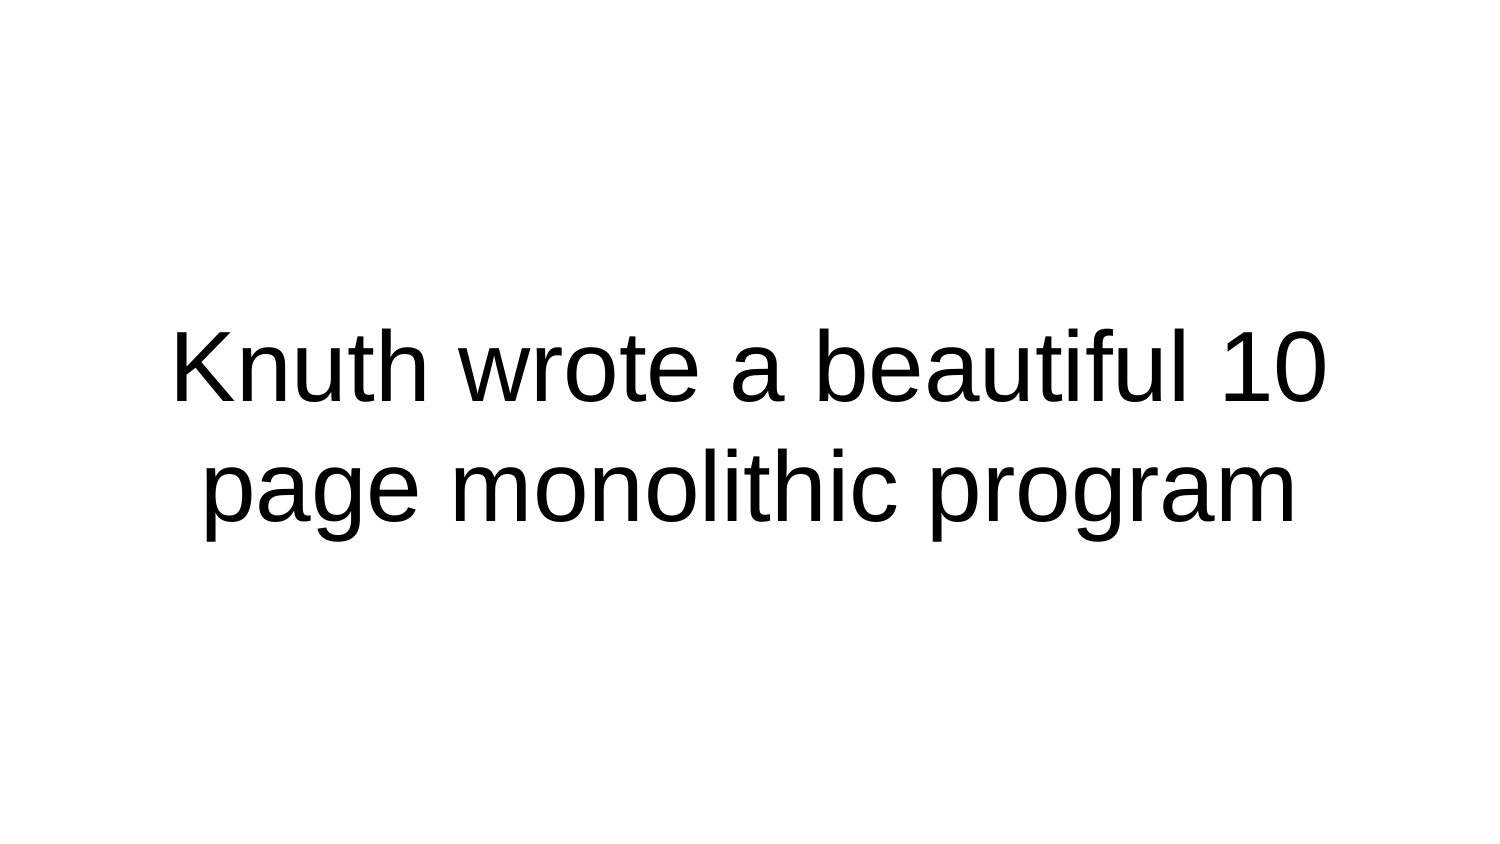

# Knuth wrote a beautiful 10 page monolithic program